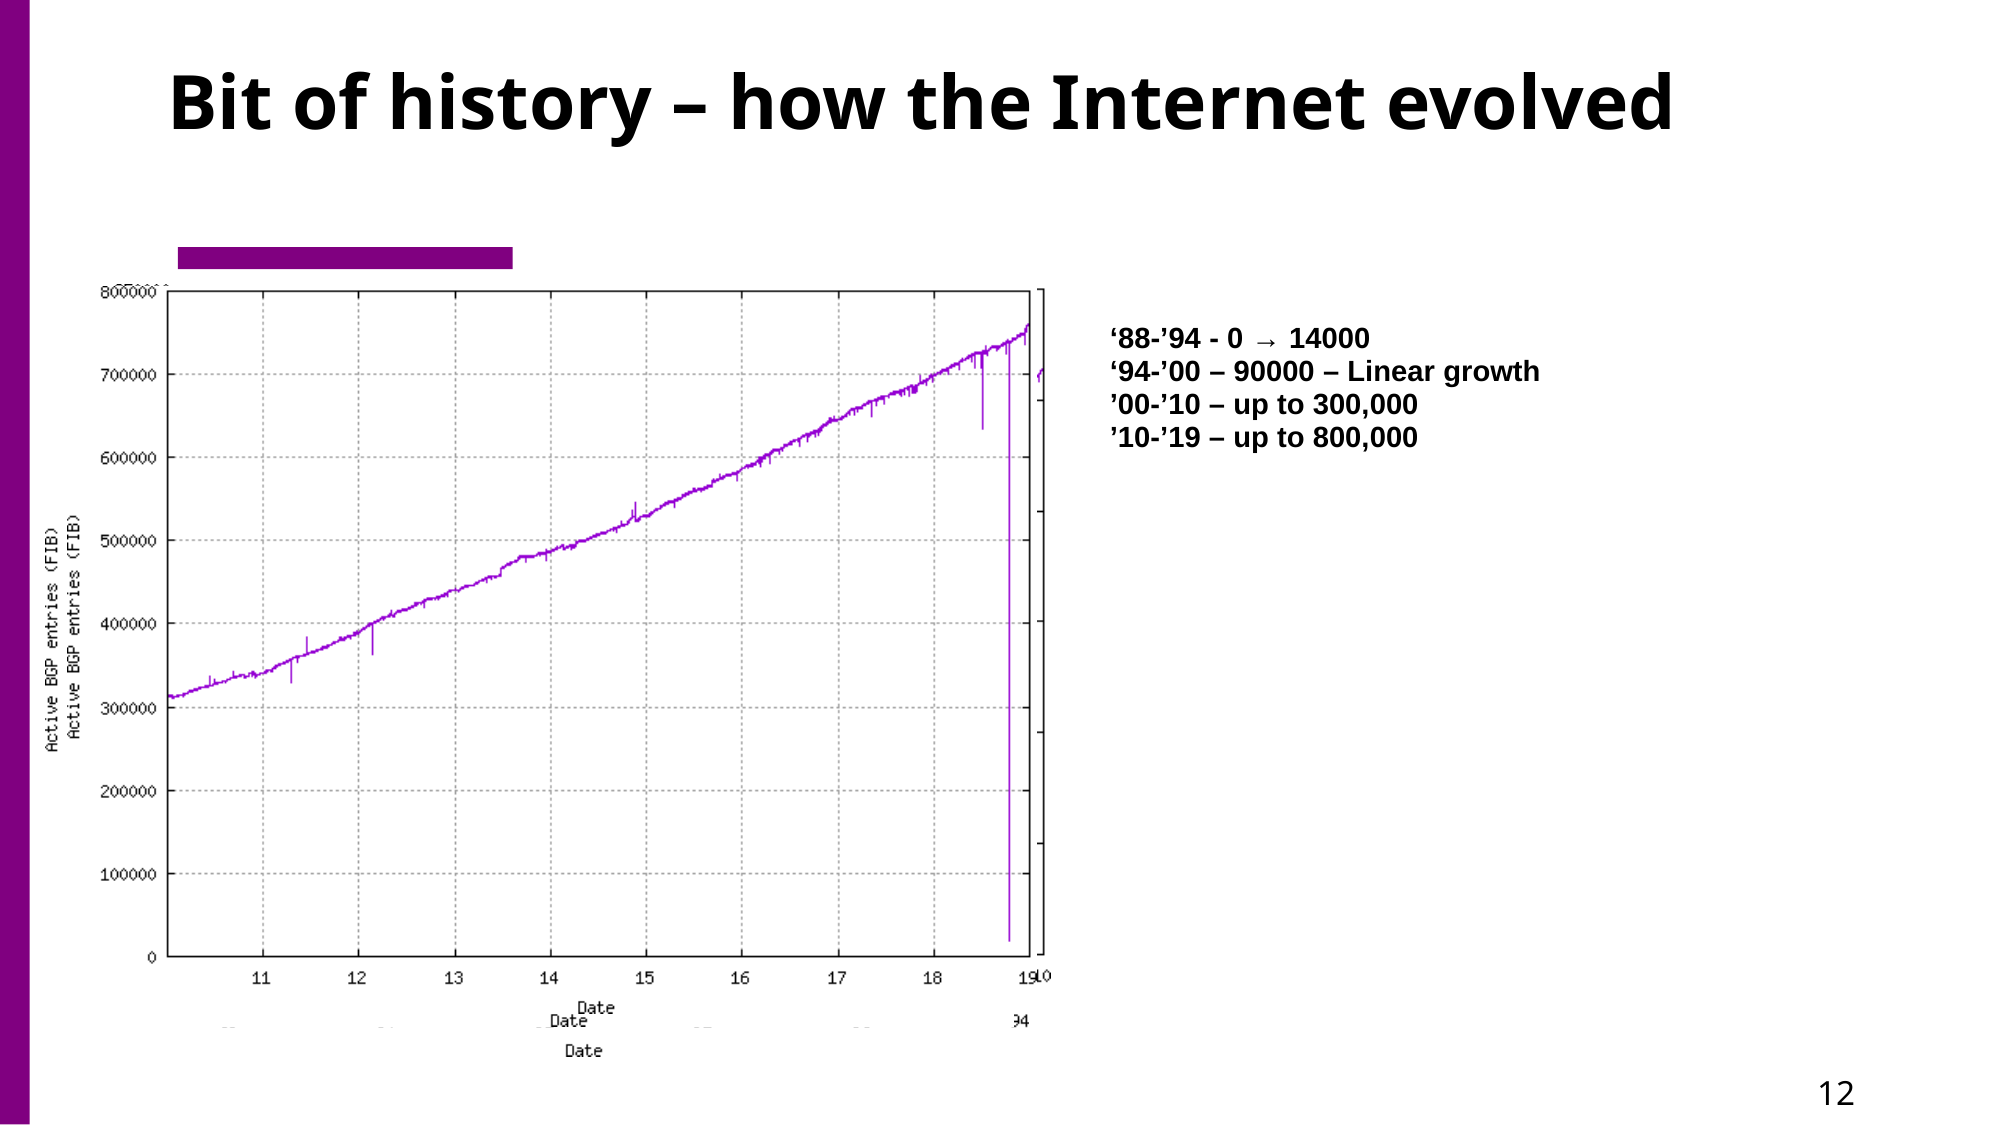

Bit of history – how the Internet evolved
#
‘88-’94 - 0 → 14000
‘94-’00 – 90000 – Linear growth
’00-’10 – up to 300,000
’10-’19 – up to 800,000